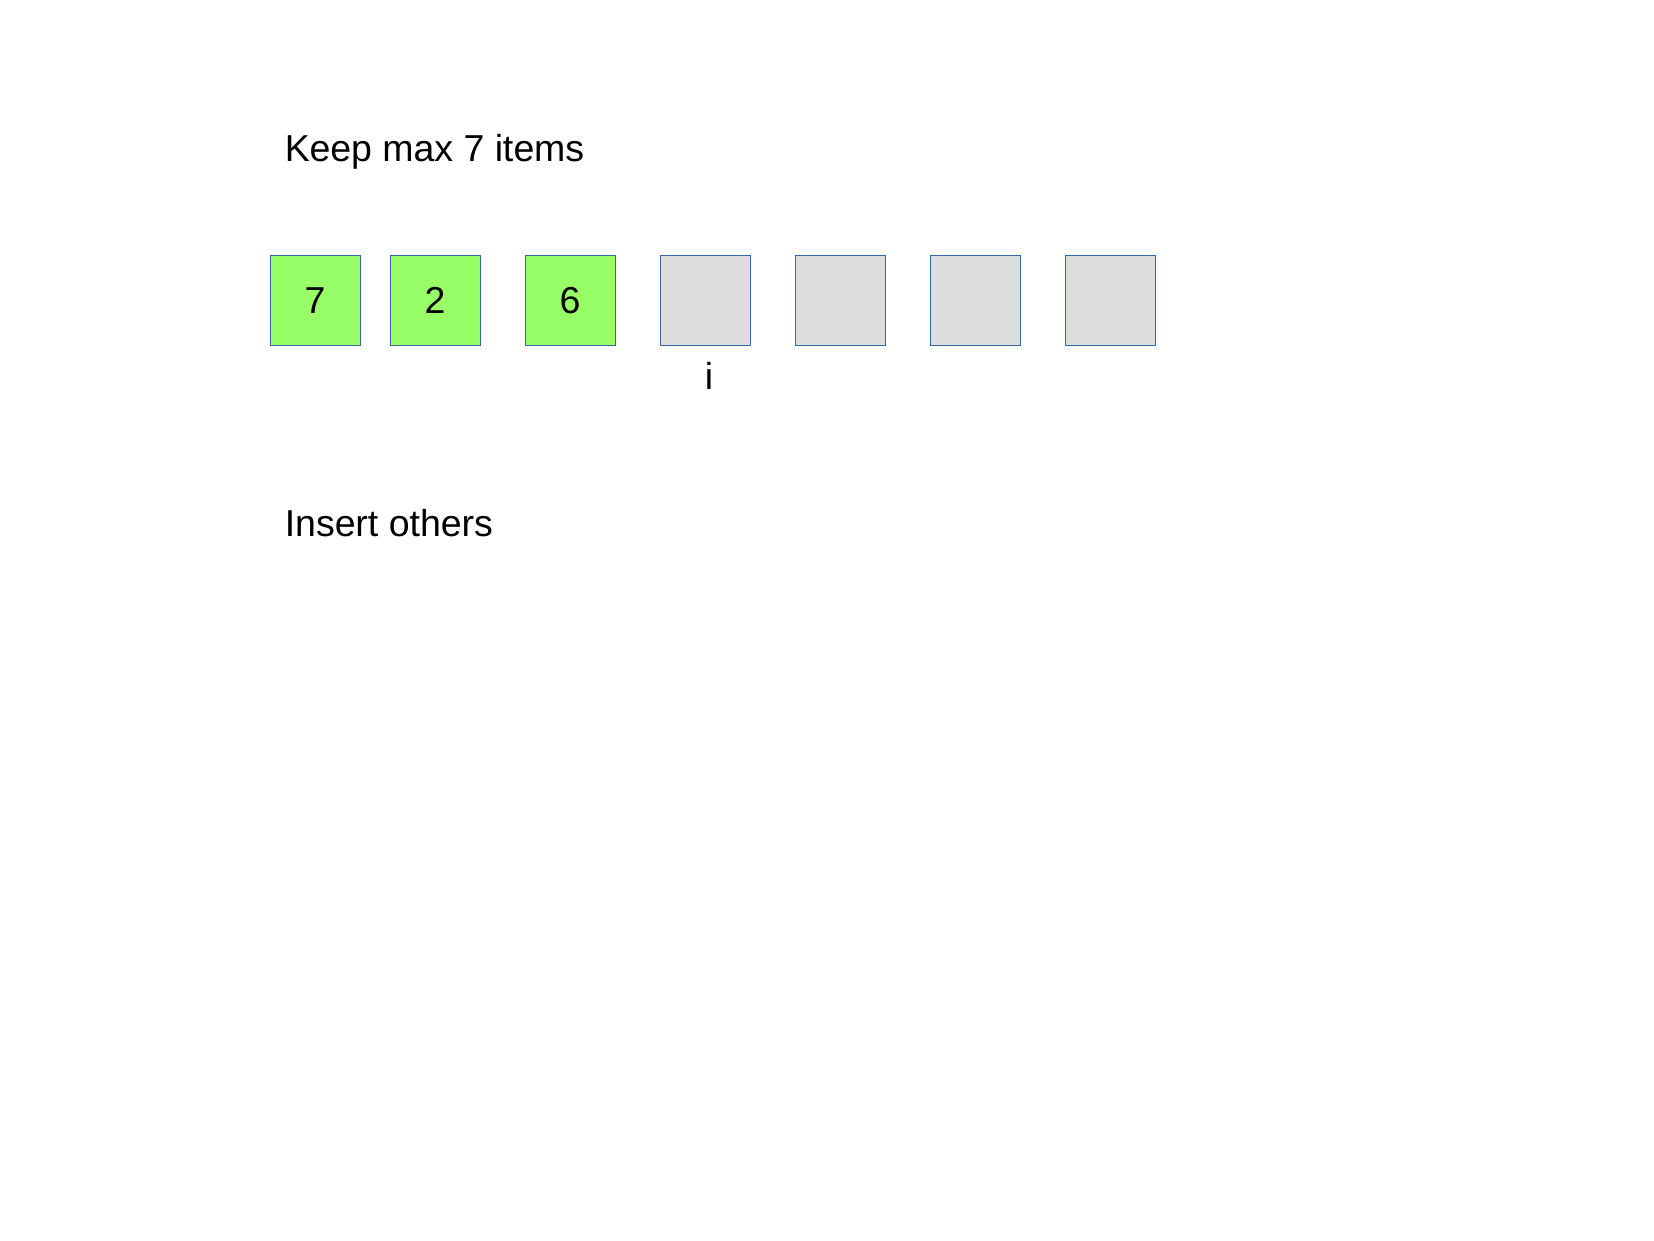

Keep max 7 items
7
2
6
i
Insert others